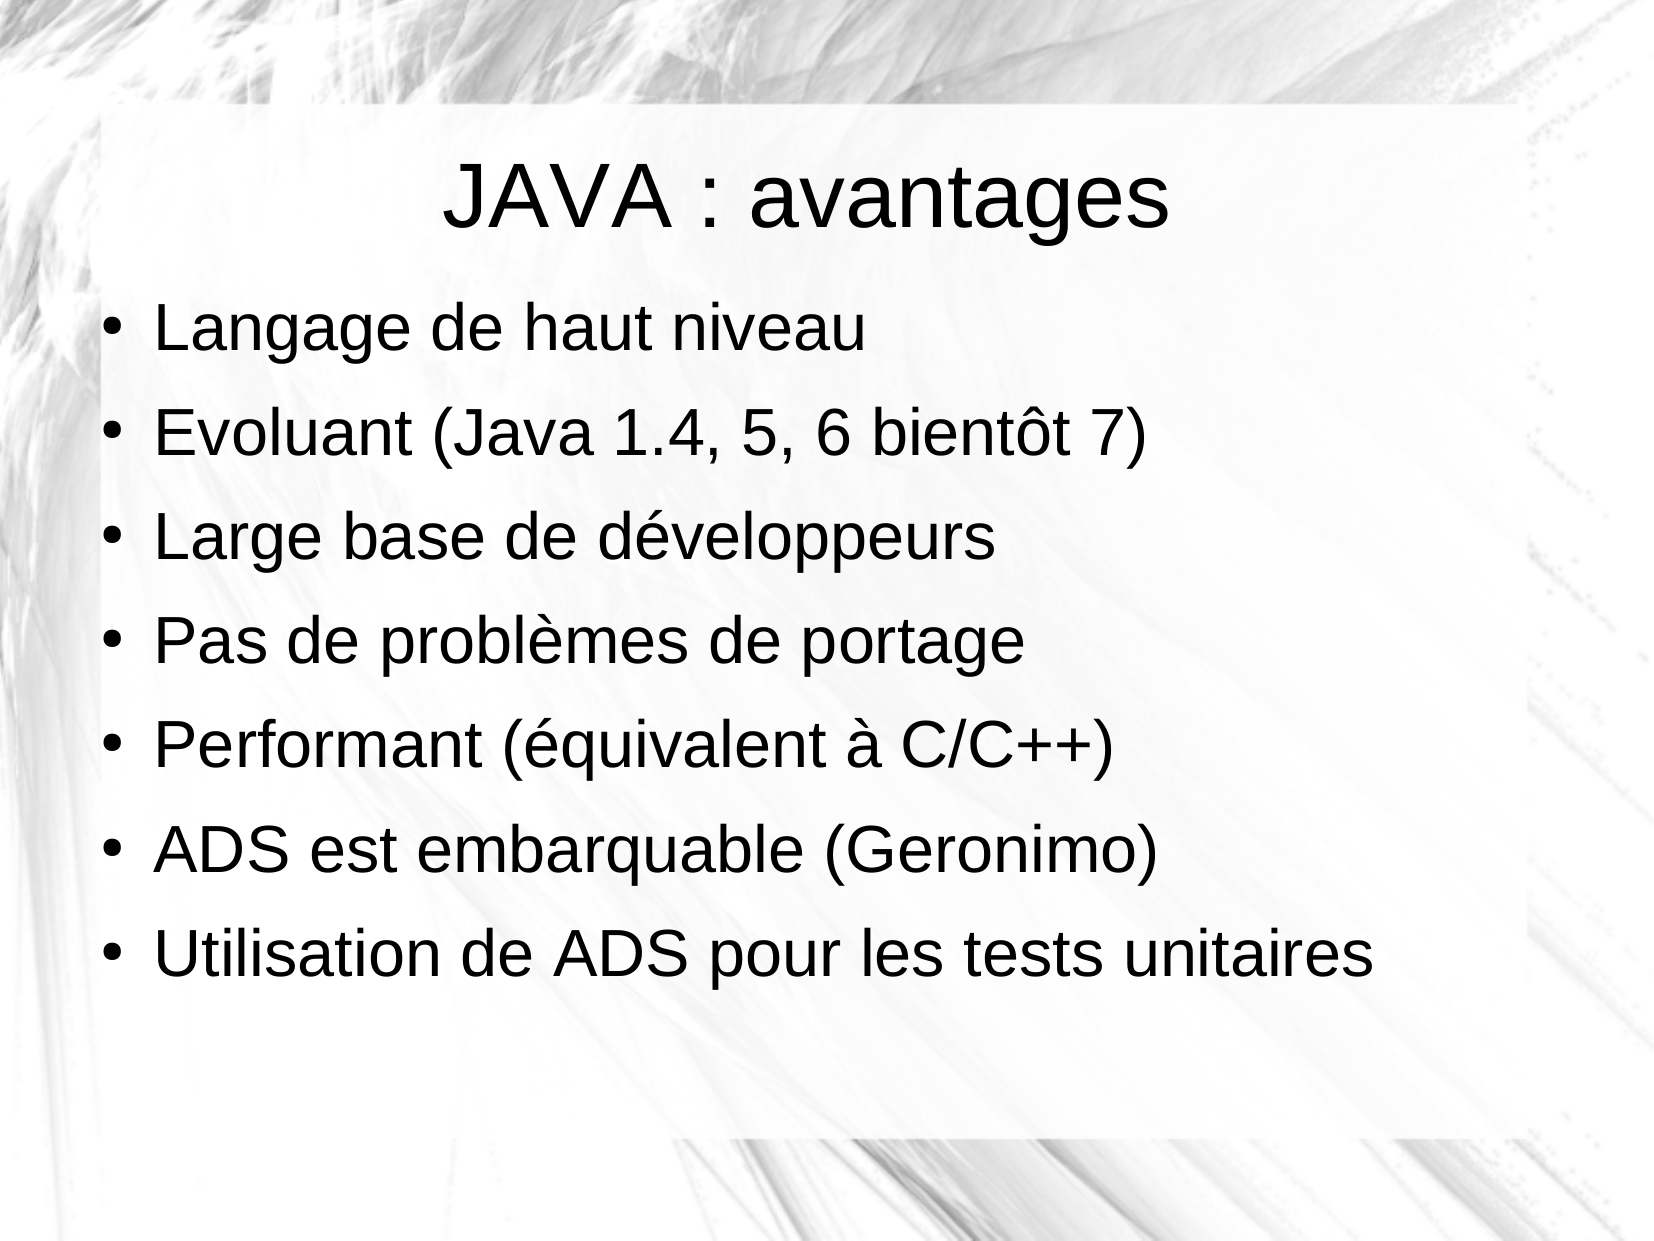

# JAVA : avantages
Langage de haut niveau
Evoluant (Java 1.4, 5, 6 bientôt 7)
Large base de développeurs
Pas de problèmes de portage
Performant (équivalent à C/C++)
ADS est embarquable (Geronimo)
Utilisation de ADS pour les tests unitaires